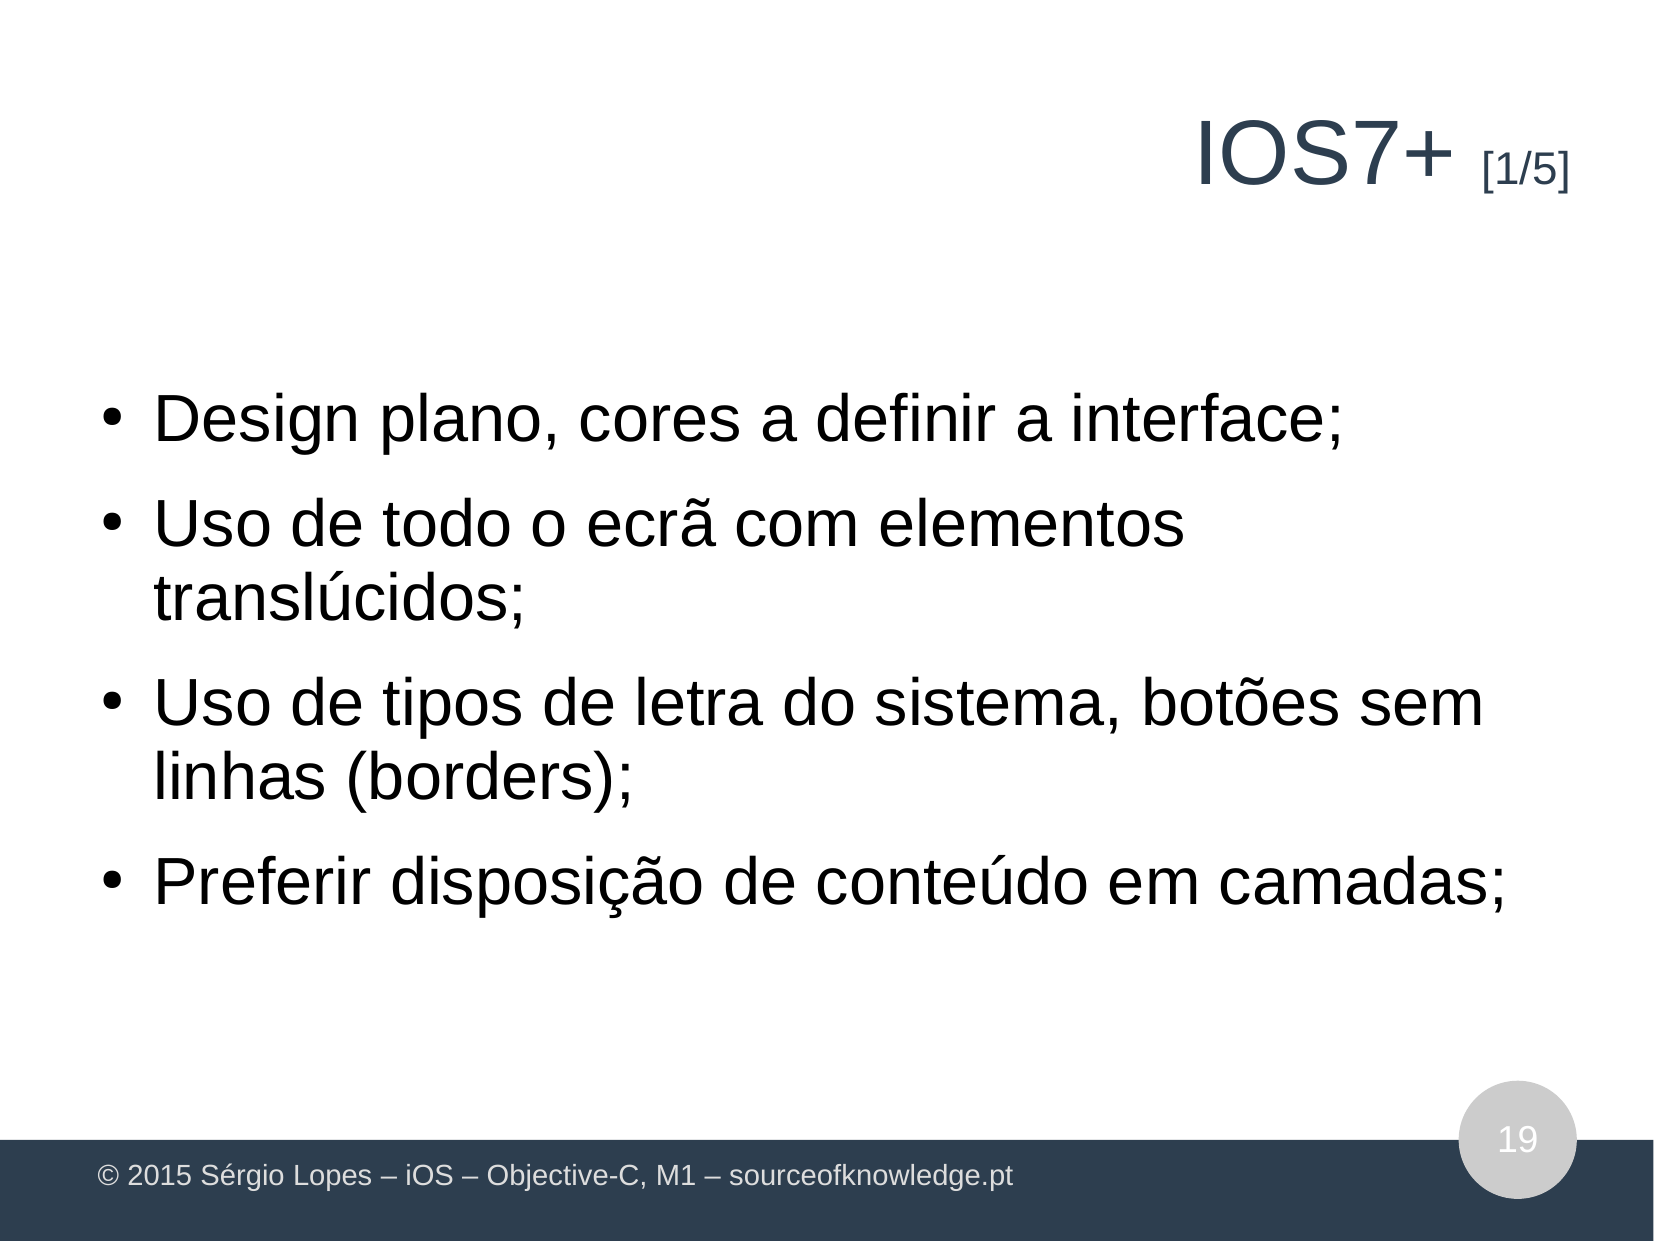

# IOS7+ [1/5]
Design plano, cores a definir a interface;
Uso de todo o ecrã com elementos translúcidos;
Uso de tipos de letra do sistema, botões sem linhas (borders);
Preferir disposição de conteúdo em camadas;
19
© 2015 Sérgio Lopes – iOS – Objective-C, M1 – sourceofknowledge.pt